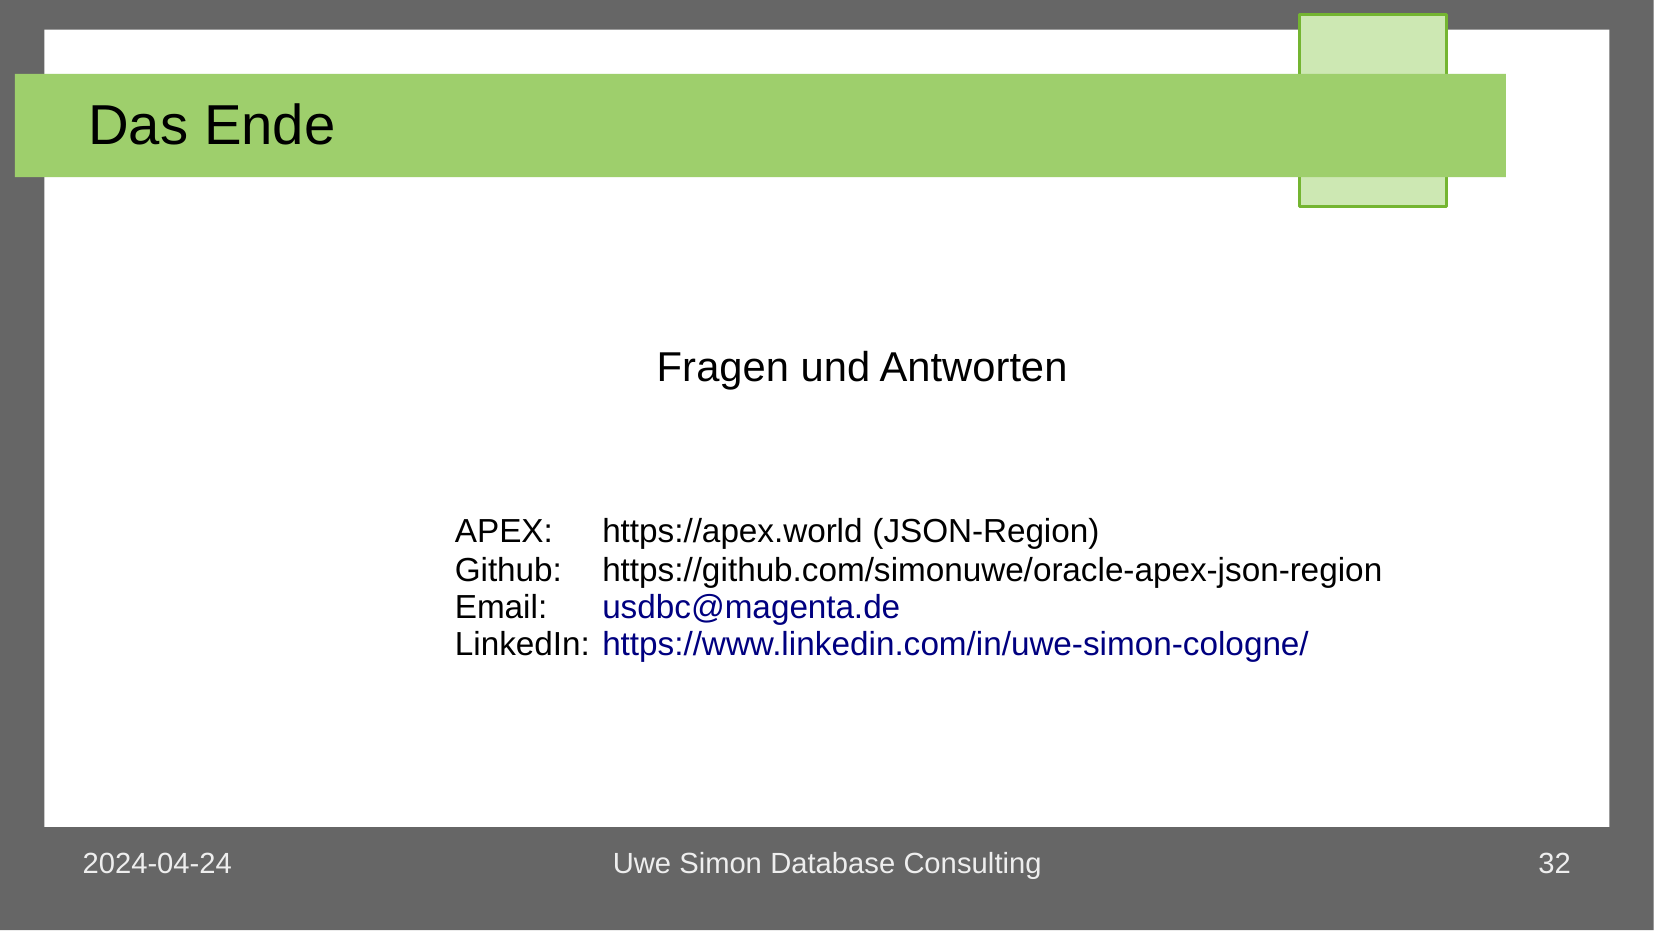

# Das Ende
Fragen und Antworten
	APEX:	https://apex.world (JSON-Region)
	Github:	https://github.com/simonuwe/oracle-apex-json-region
	Email:	usdbc@magenta.de
	LinkedIn:	https://www.linkedin.com/in/uwe-simon-cologne/
2024-04-24
Uwe Simon Database Consulting
32